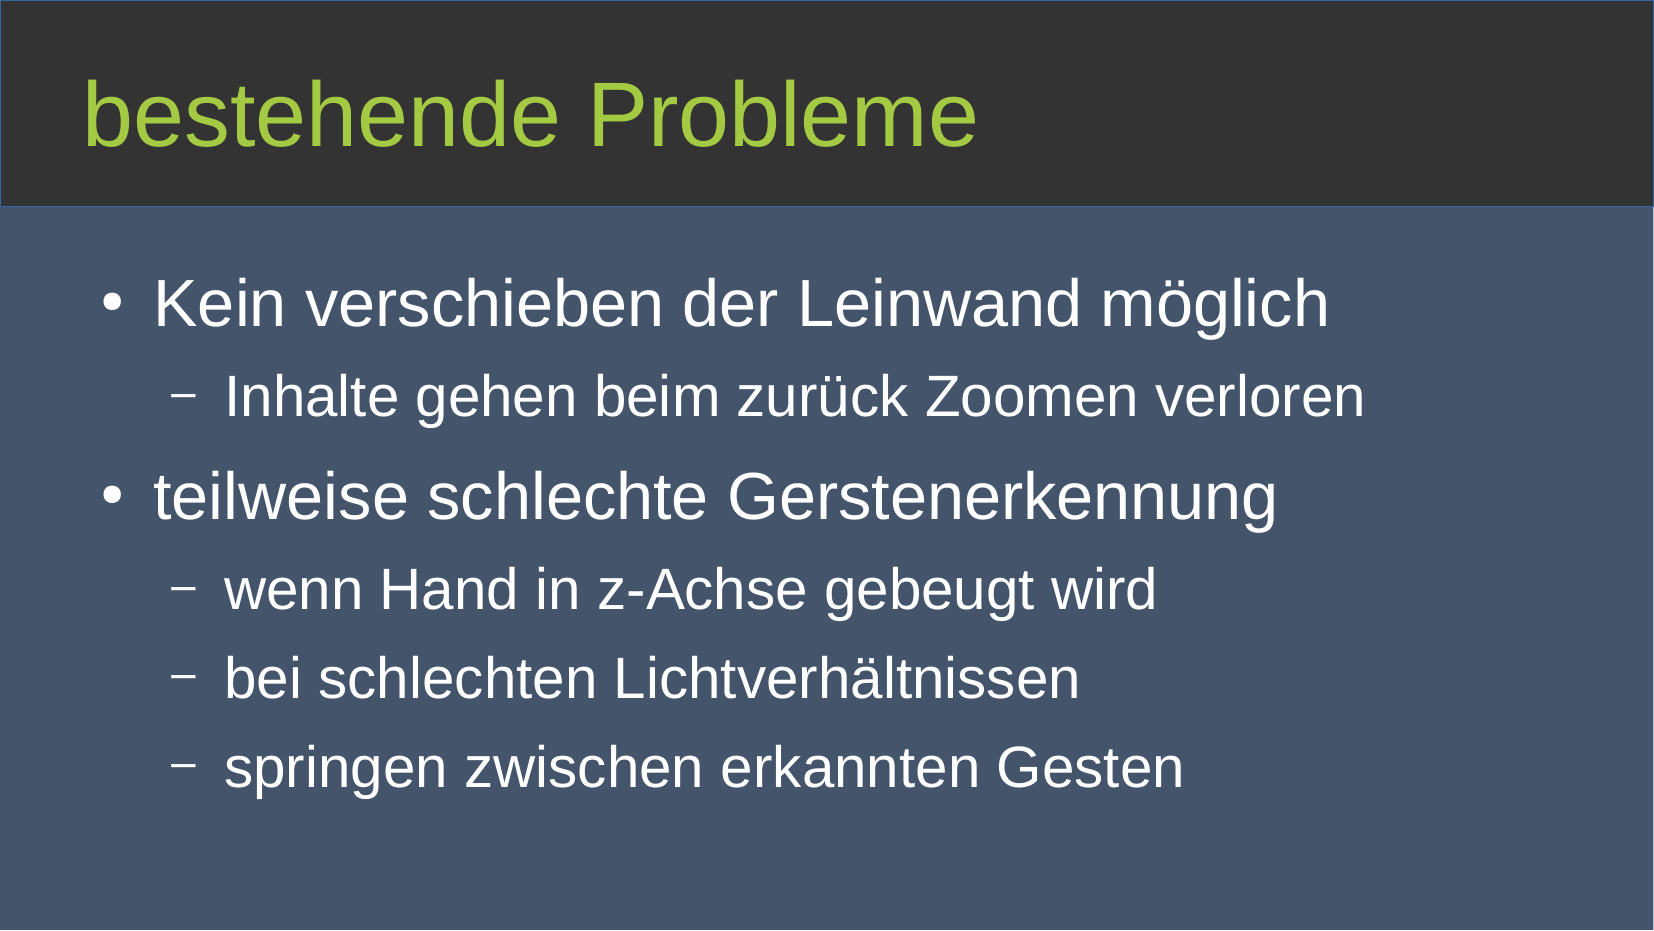

# bestehende Probleme
Kein verschieben der Leinwand möglich
Inhalte gehen beim zurück Zoomen verloren
teilweise schlechte Gerstenerkennung
wenn Hand in z-Achse gebeugt wird
bei schlechten Lichtverhältnissen
springen zwischen erkannten Gesten